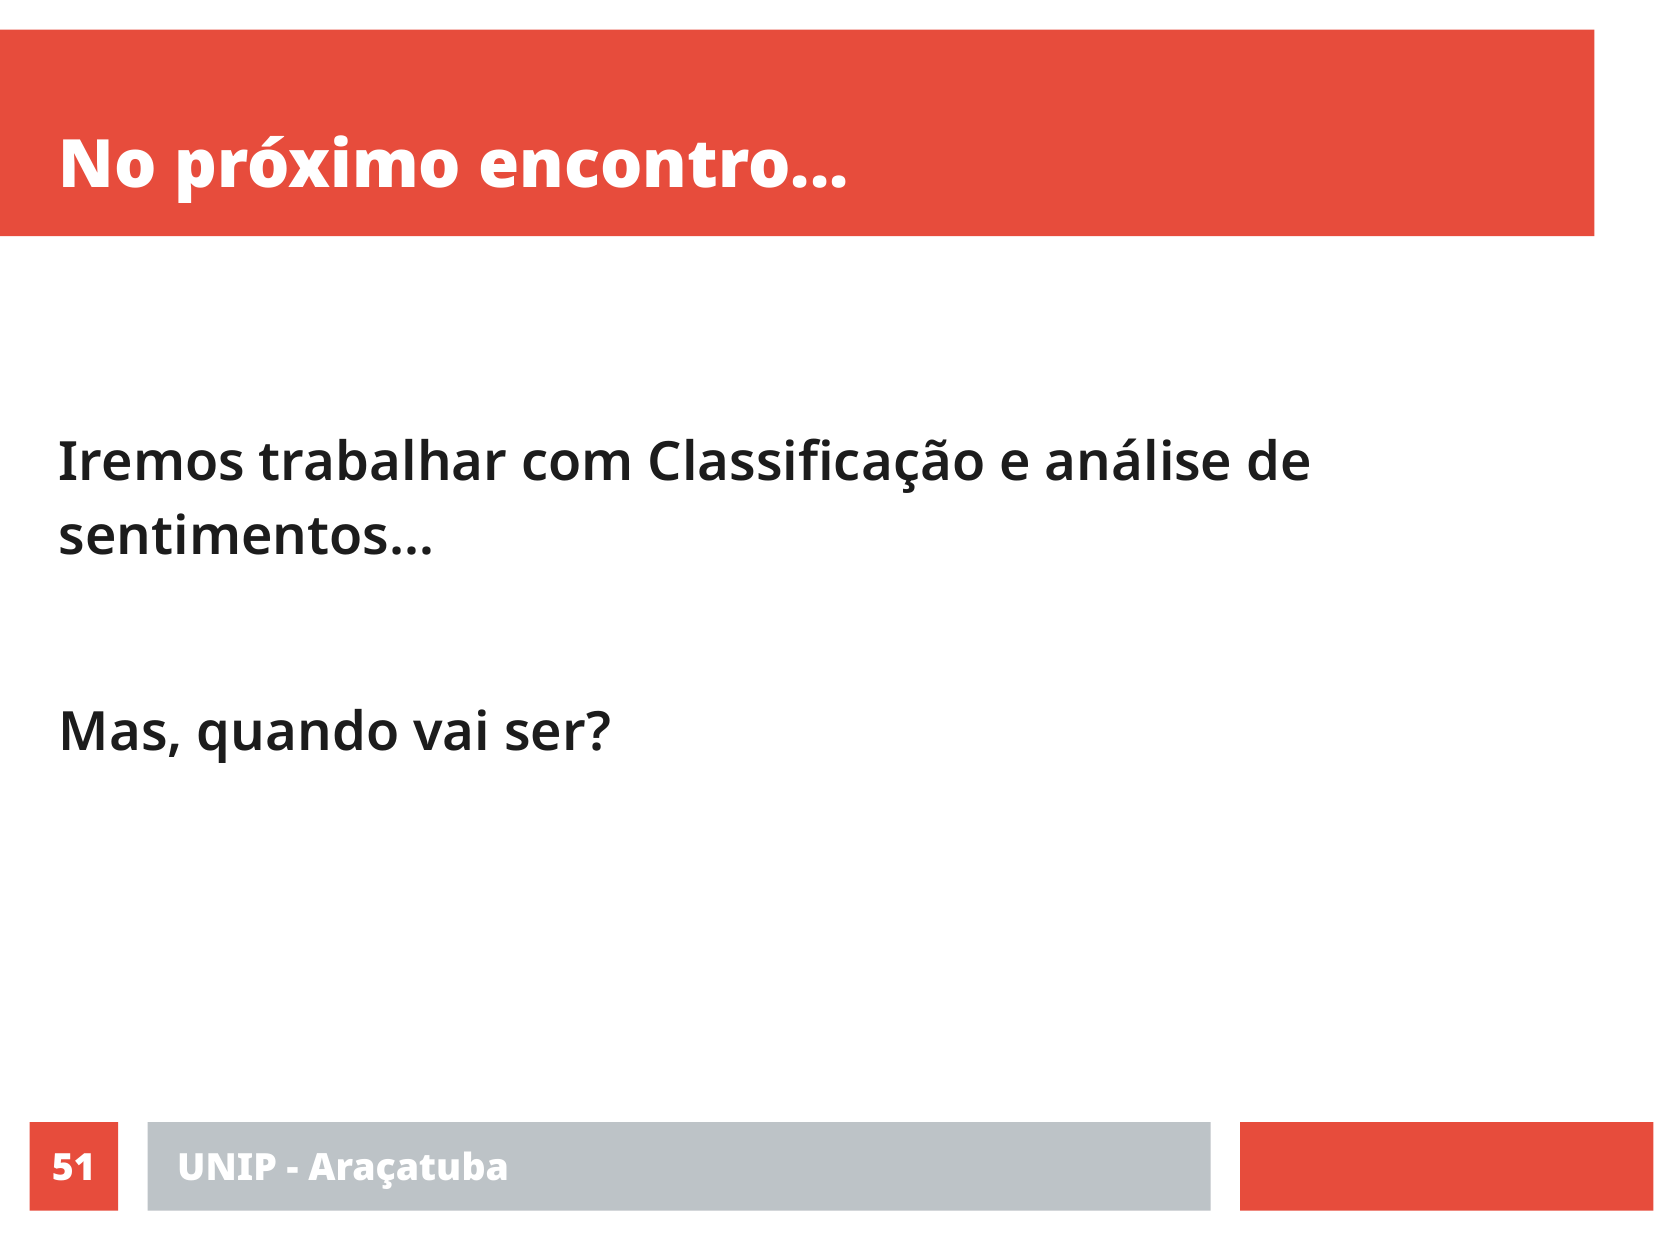

# No próximo encontro...
Iremos trabalhar com Classificação e análise de sentimentos…
Mas, quando vai ser?
51
UNIP - Araçatuba